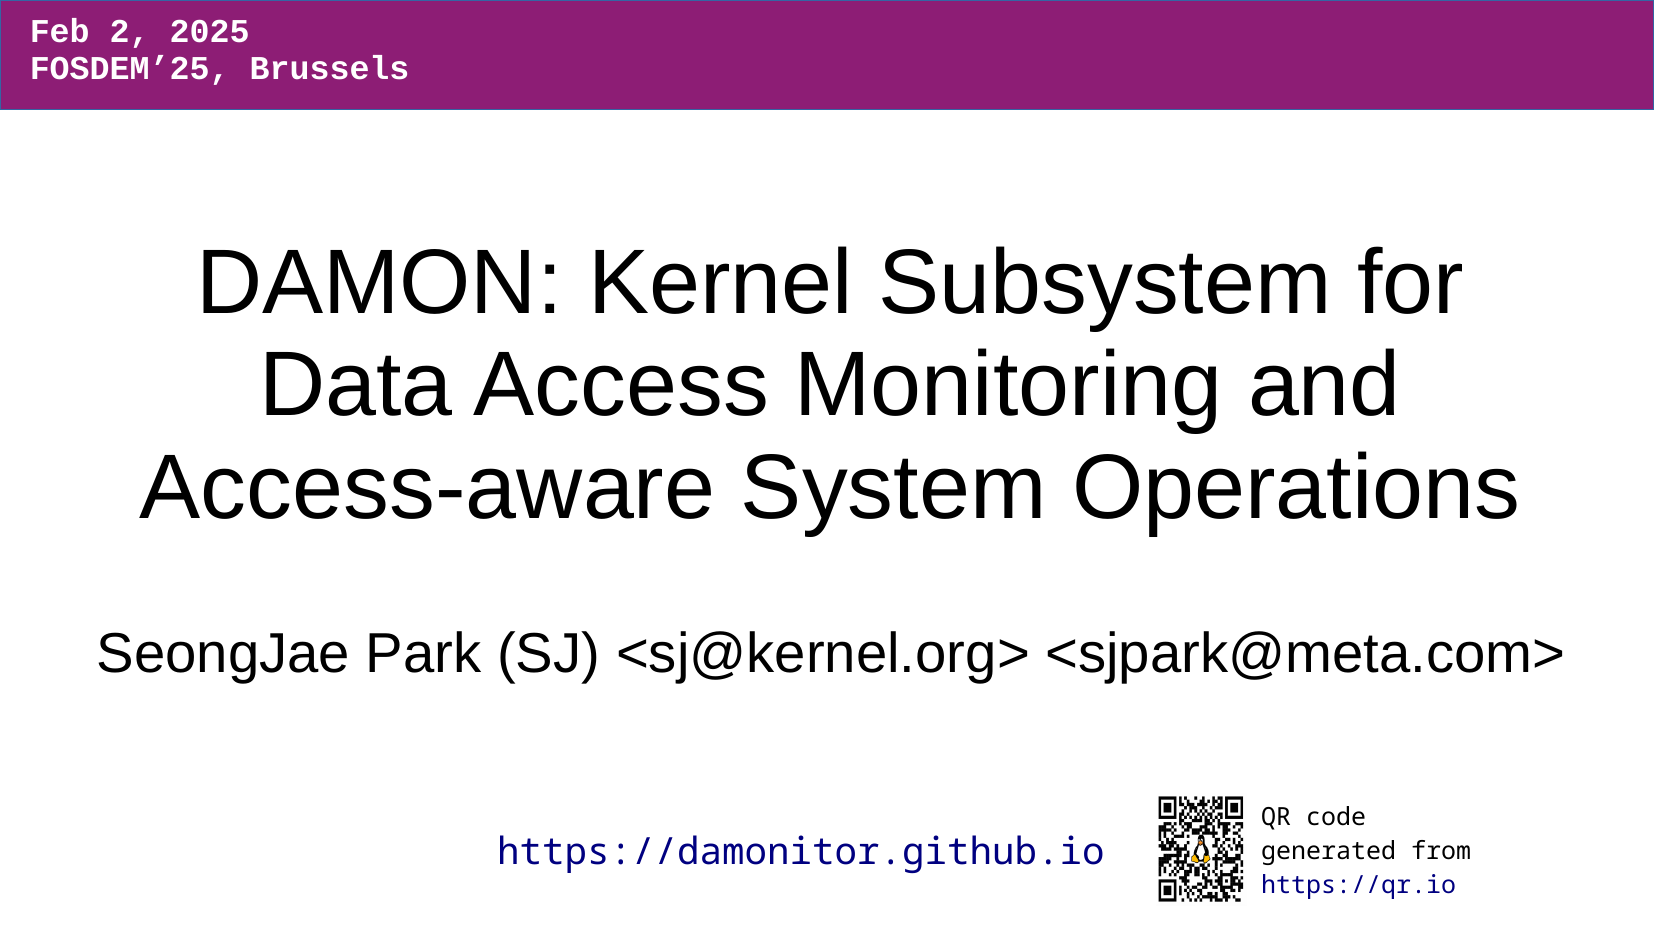

Feb 2, 2025
FOSDEM’25, Brussels
# DAMON: Kernel Subsystem for Data Access Monitoring and Access-aware System Operations
SeongJae Park (SJ) <sj@kernel.org> <sjpark@meta.com>
QR code
generated from https://qr.io
https://damonitor.github.io